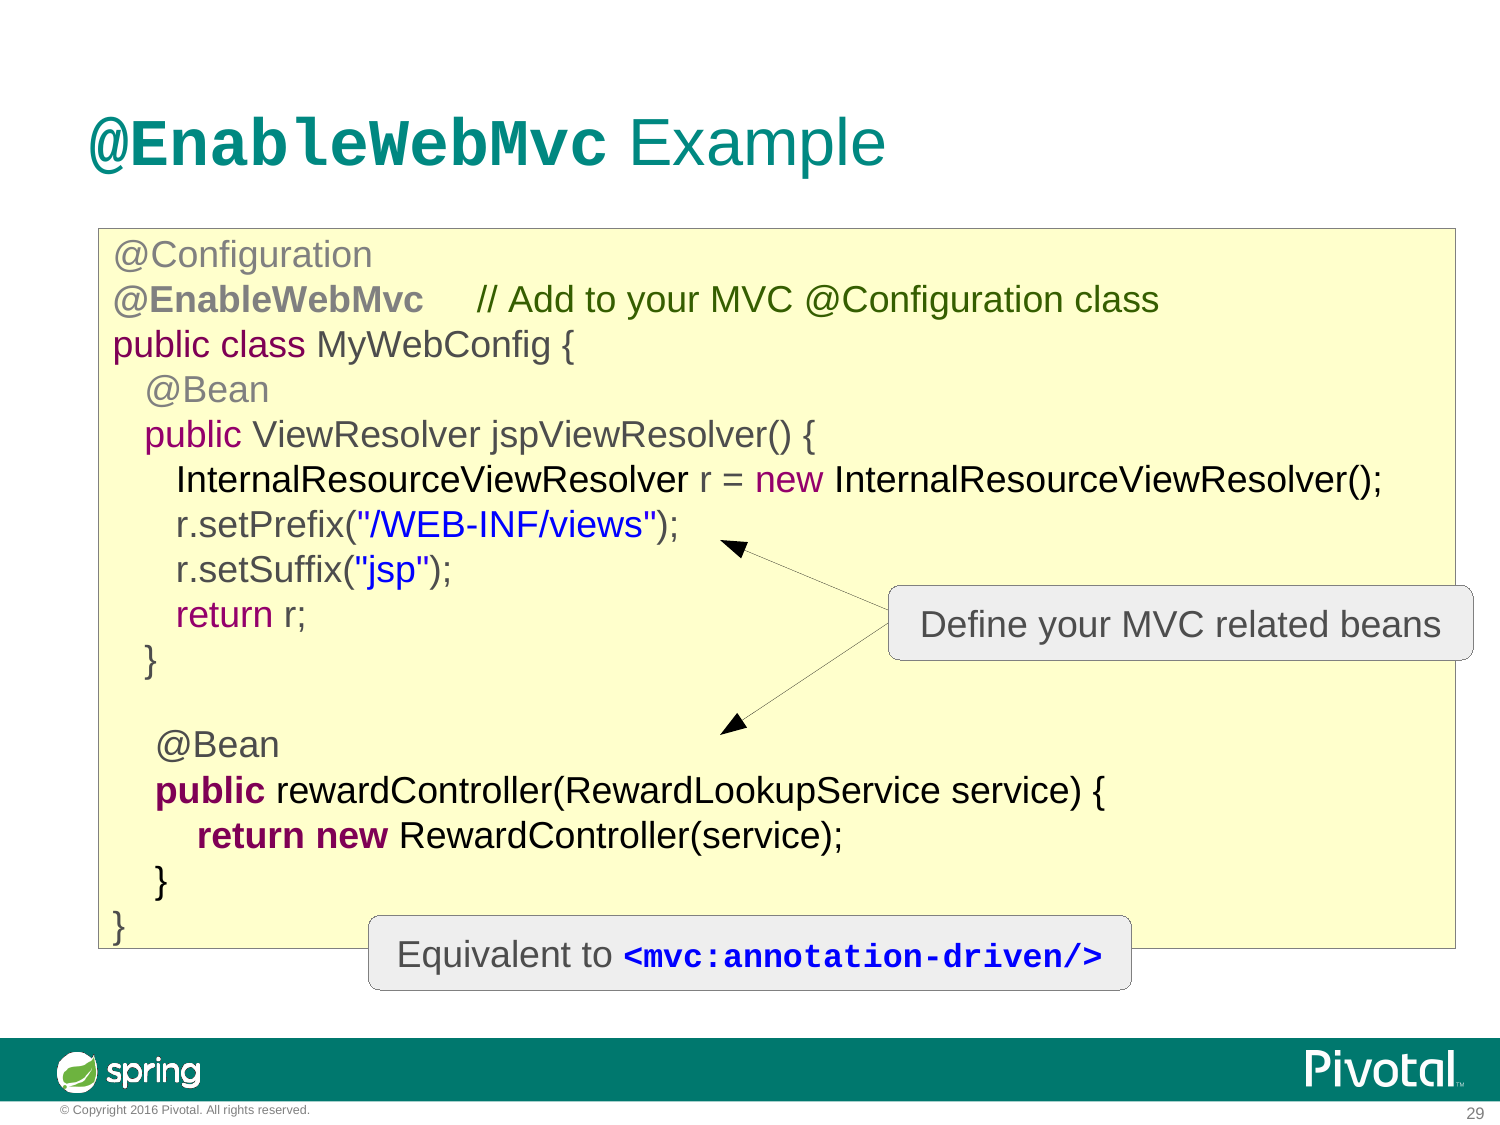

# @EnableWebMvc Example
@Configuration
@EnableWebMvc // Add to your MVC @Configuration class
public class MyWebConfig {
 @Bean
 public ViewResolver jspViewResolver() {
 InternalResourceViewResolver r = new InternalResourceViewResolver();
 r.setPrefix("/WEB-INF/views");
 r.setSuffix("jsp");
 return r;
 }
 @Bean
 public rewardController(RewardLookupService service) {
 return new RewardController(service);
 }
}
Define your MVC related beans
Equivalent to <mvc:annotation-driven/>